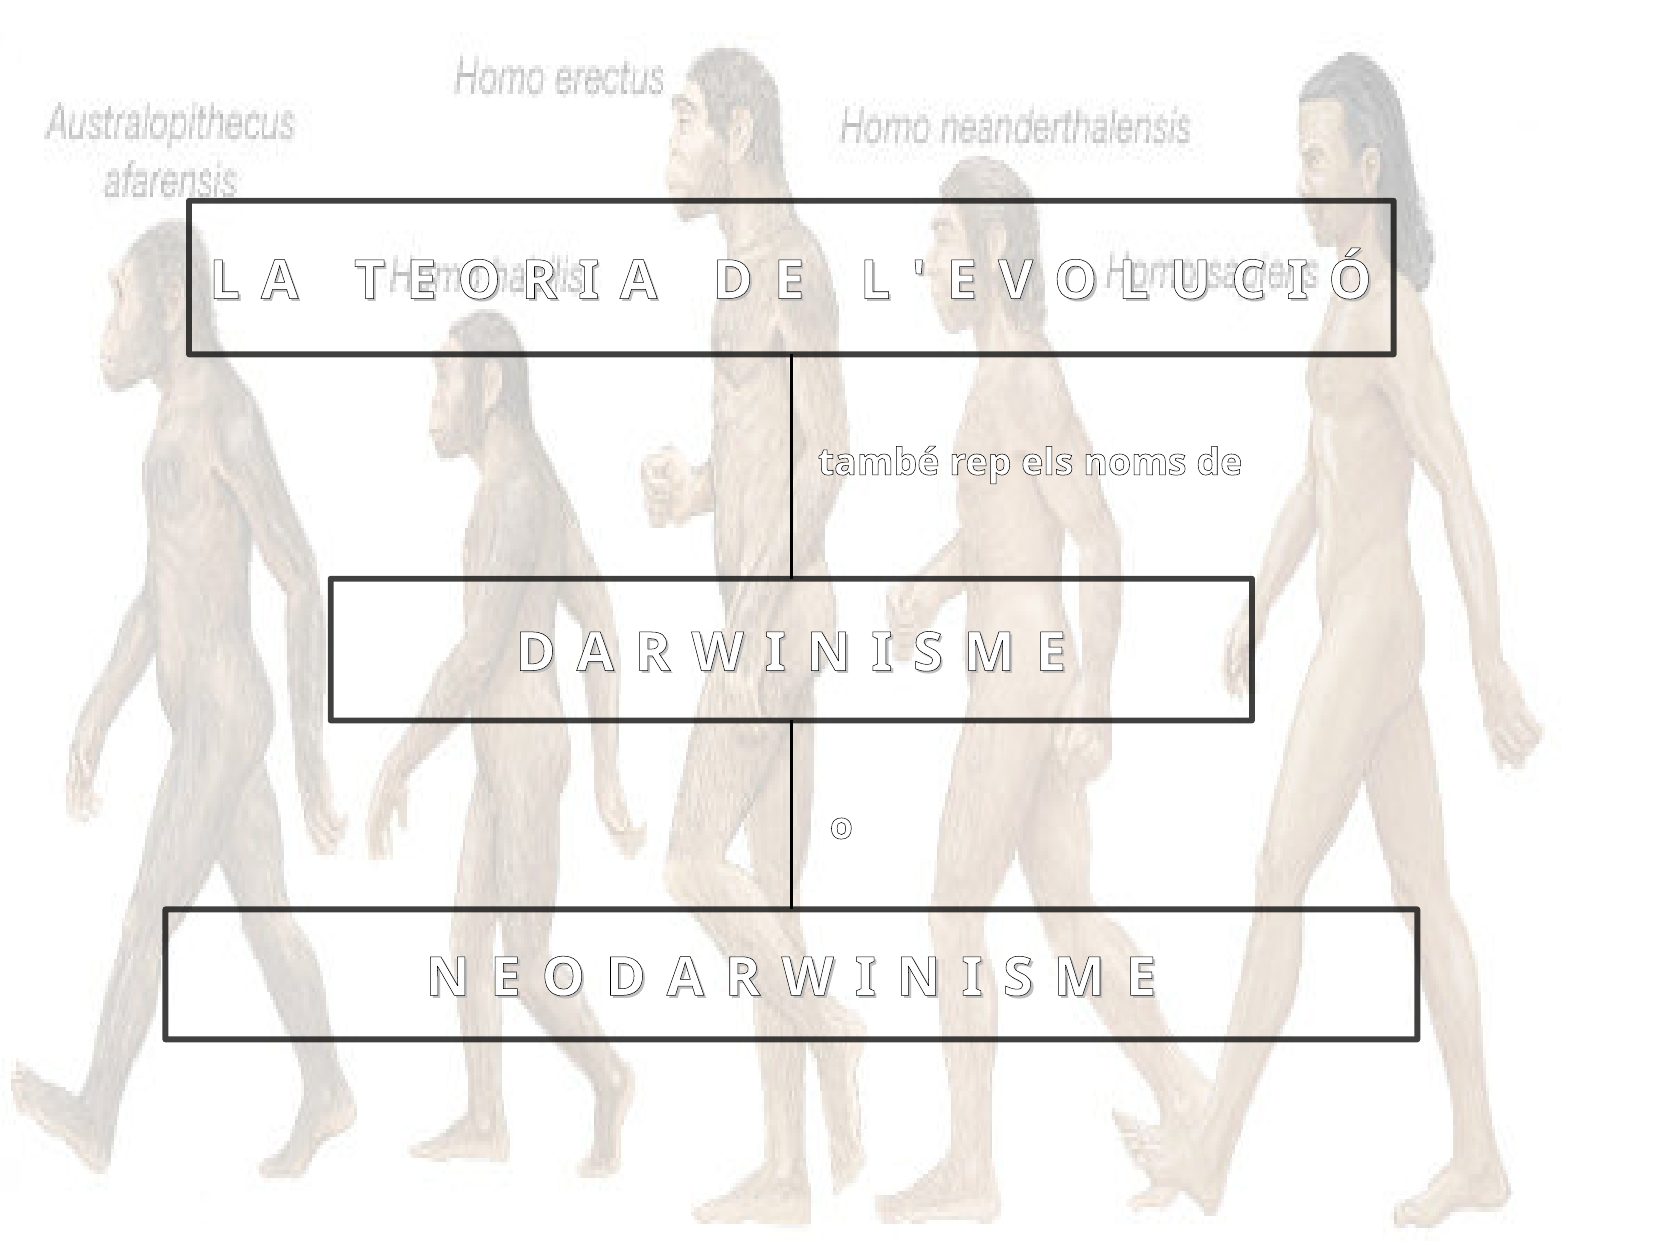

LA TEORIA DE L'EVOLUCIÓ
també rep els noms de
DARWINISME
o
NEODARWINISME